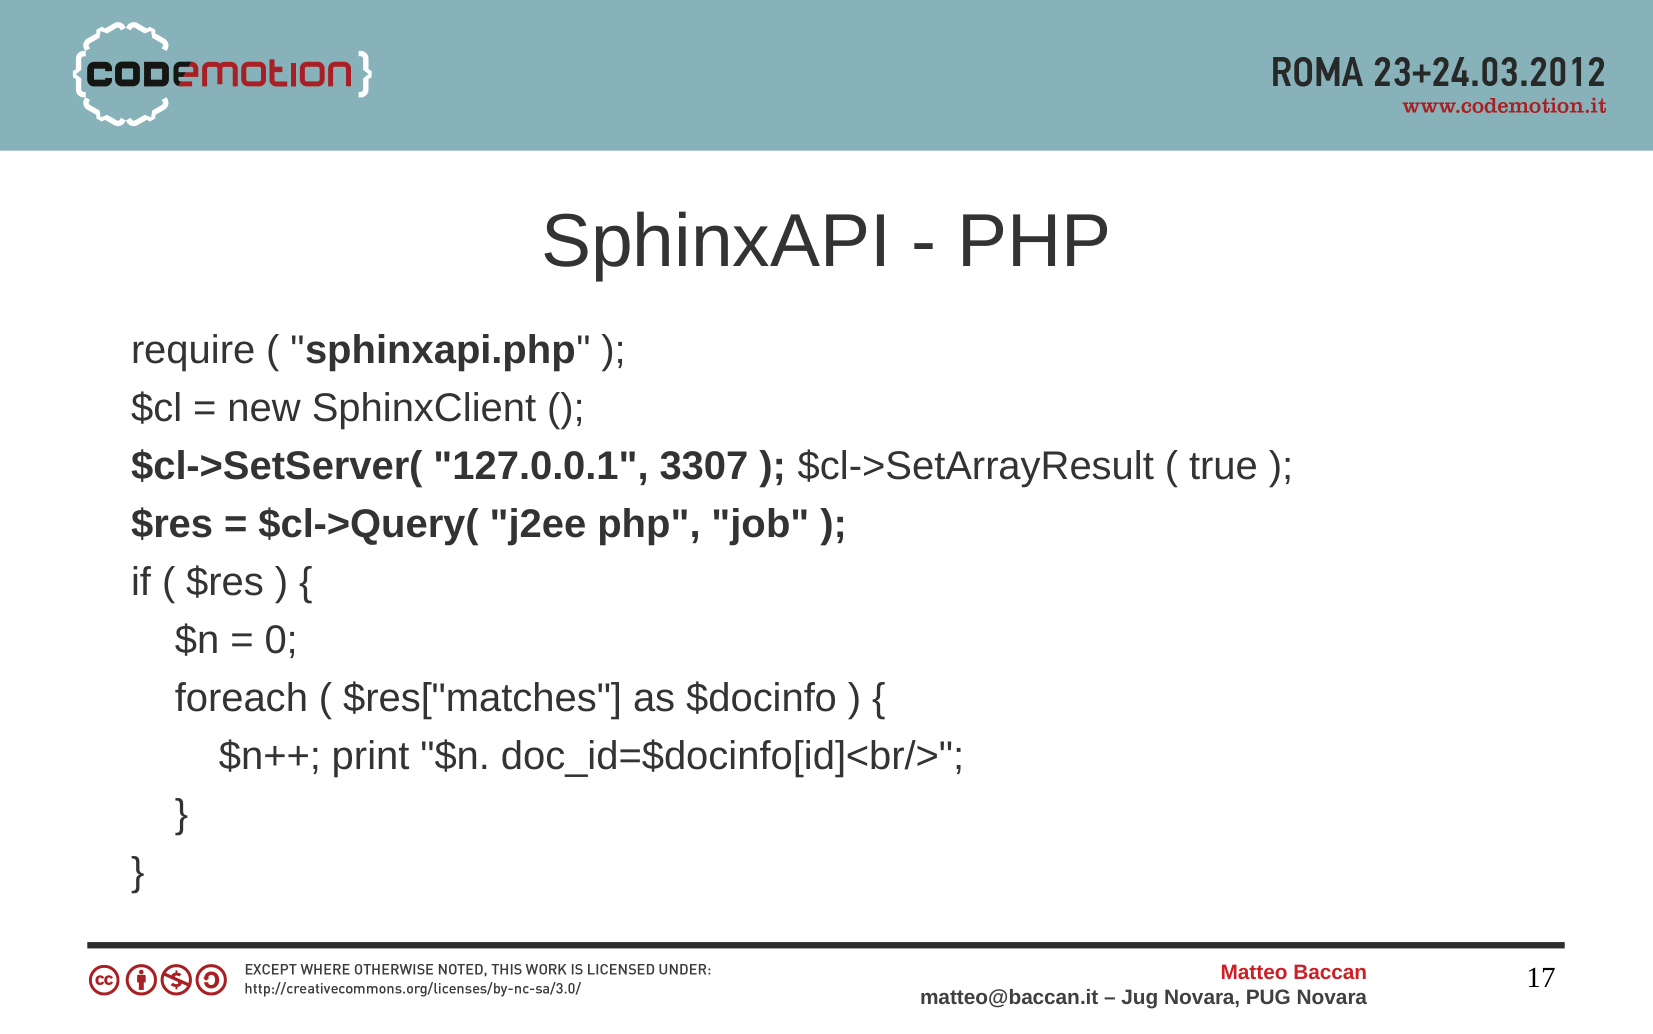

# SphinxAPI - PHP
require ( "sphinxapi.php" );
$cl = new SphinxClient ();
$cl->SetServer( "127.0.0.1", 3307 ); $cl->SetArrayResult ( true );
$res = $cl->Query( "j2ee php", "job" );
if ( $res ) {
 $n = 0;
 foreach ( $res["matches"] as $docinfo ) {
 $n++; print "$n. doc_id=$docinfo[id]<br/>";
 }
}
17